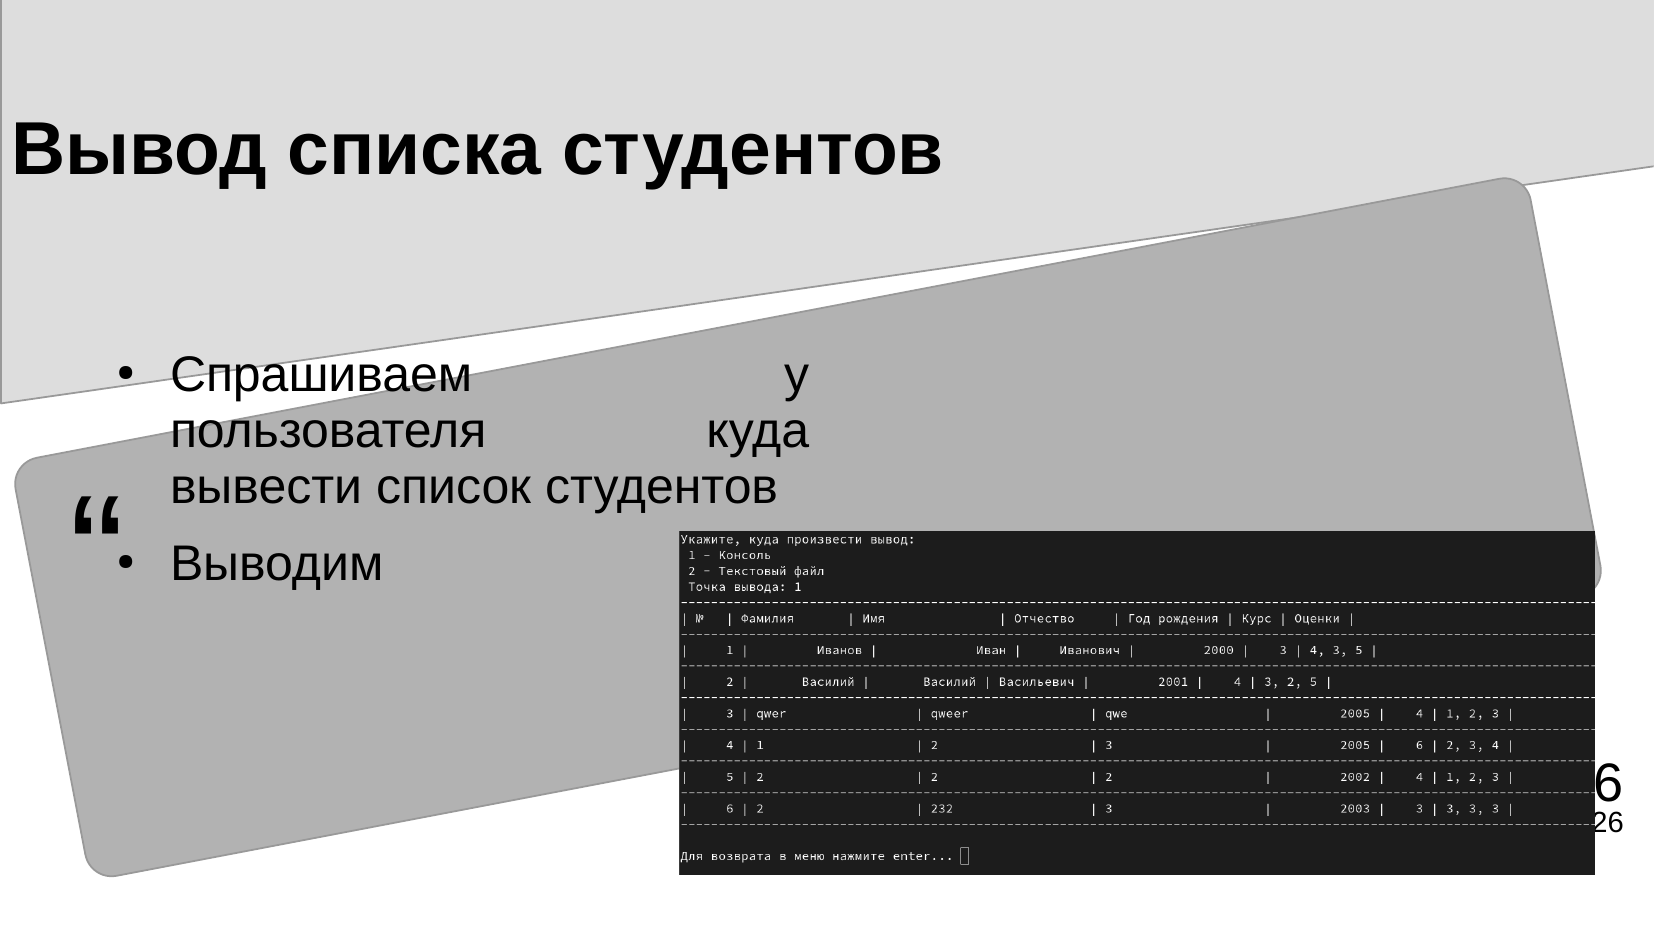

# Вывод списка студентов
Спрашиваем у пользователя куда вывести список студентов
Выводим
6